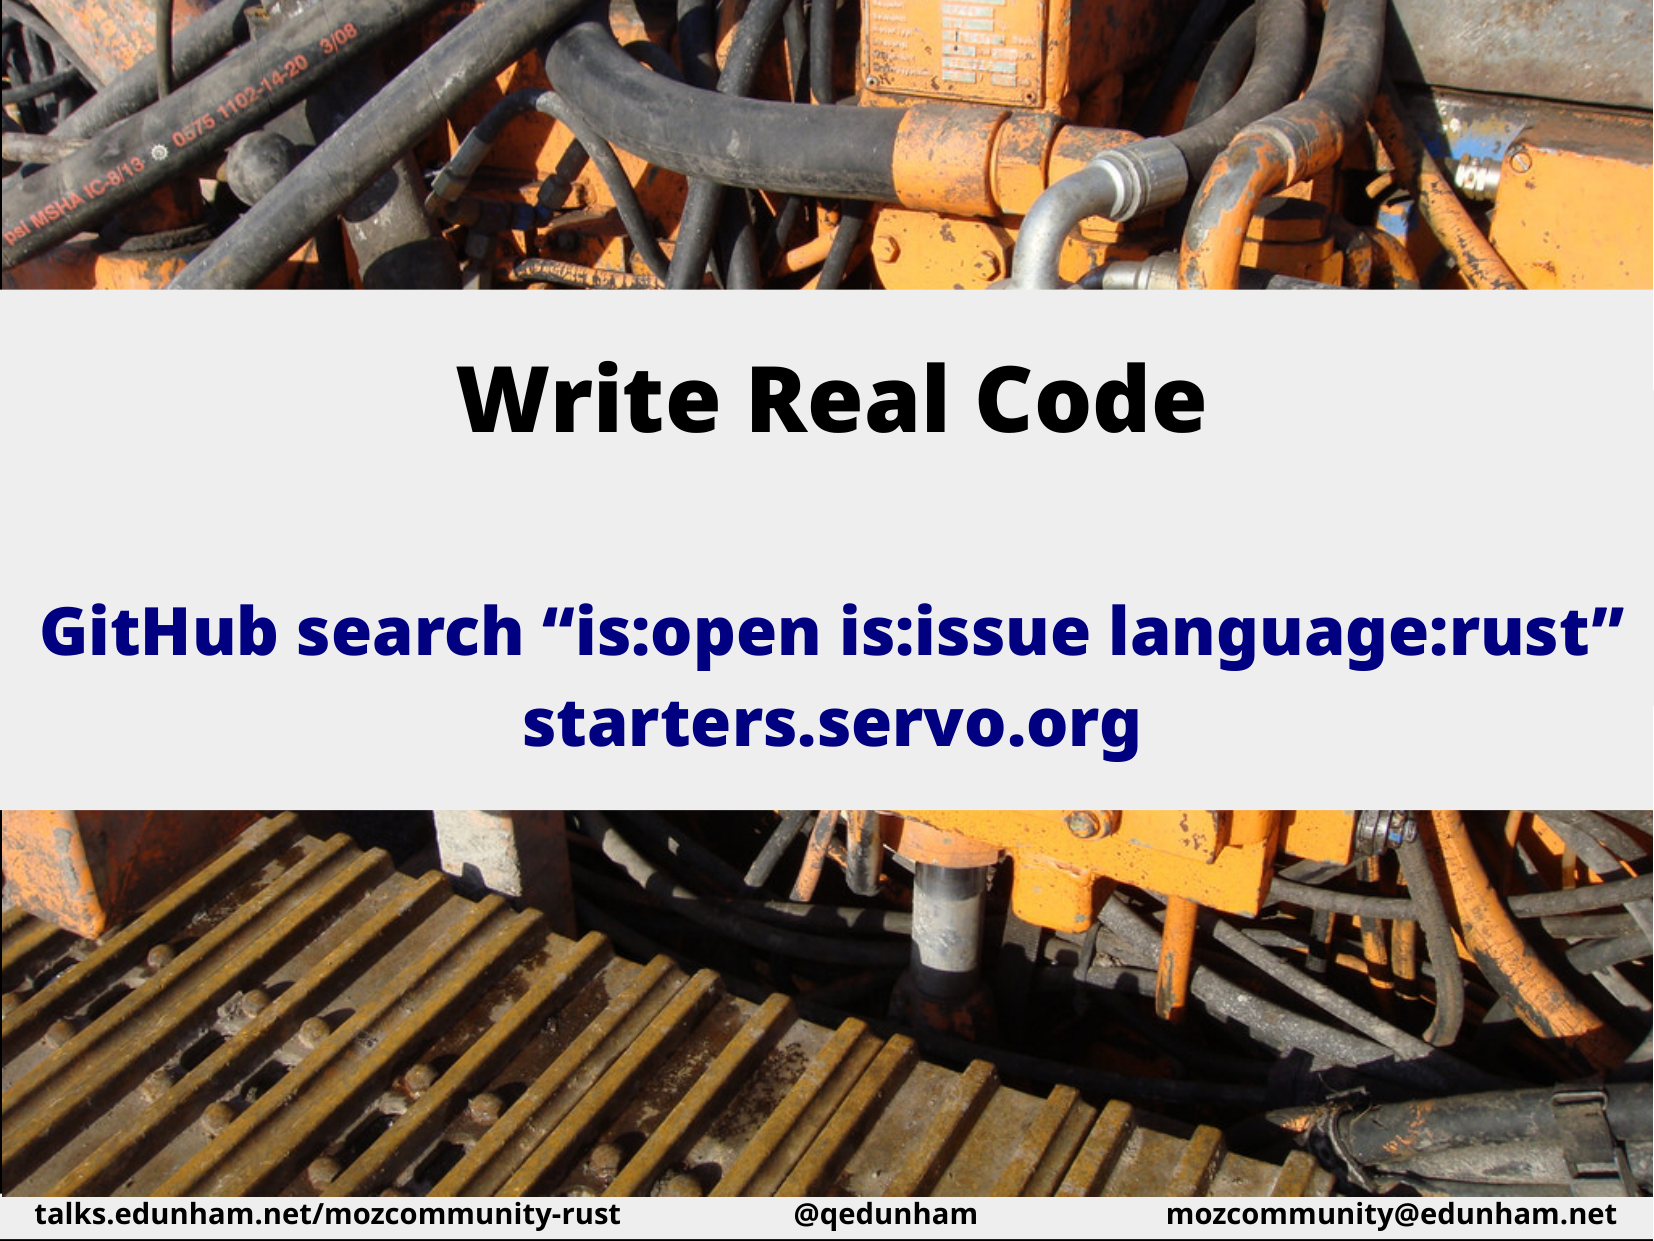

# Write Real Code GitHub search “is:open is:issue language:rust” starters.servo.org